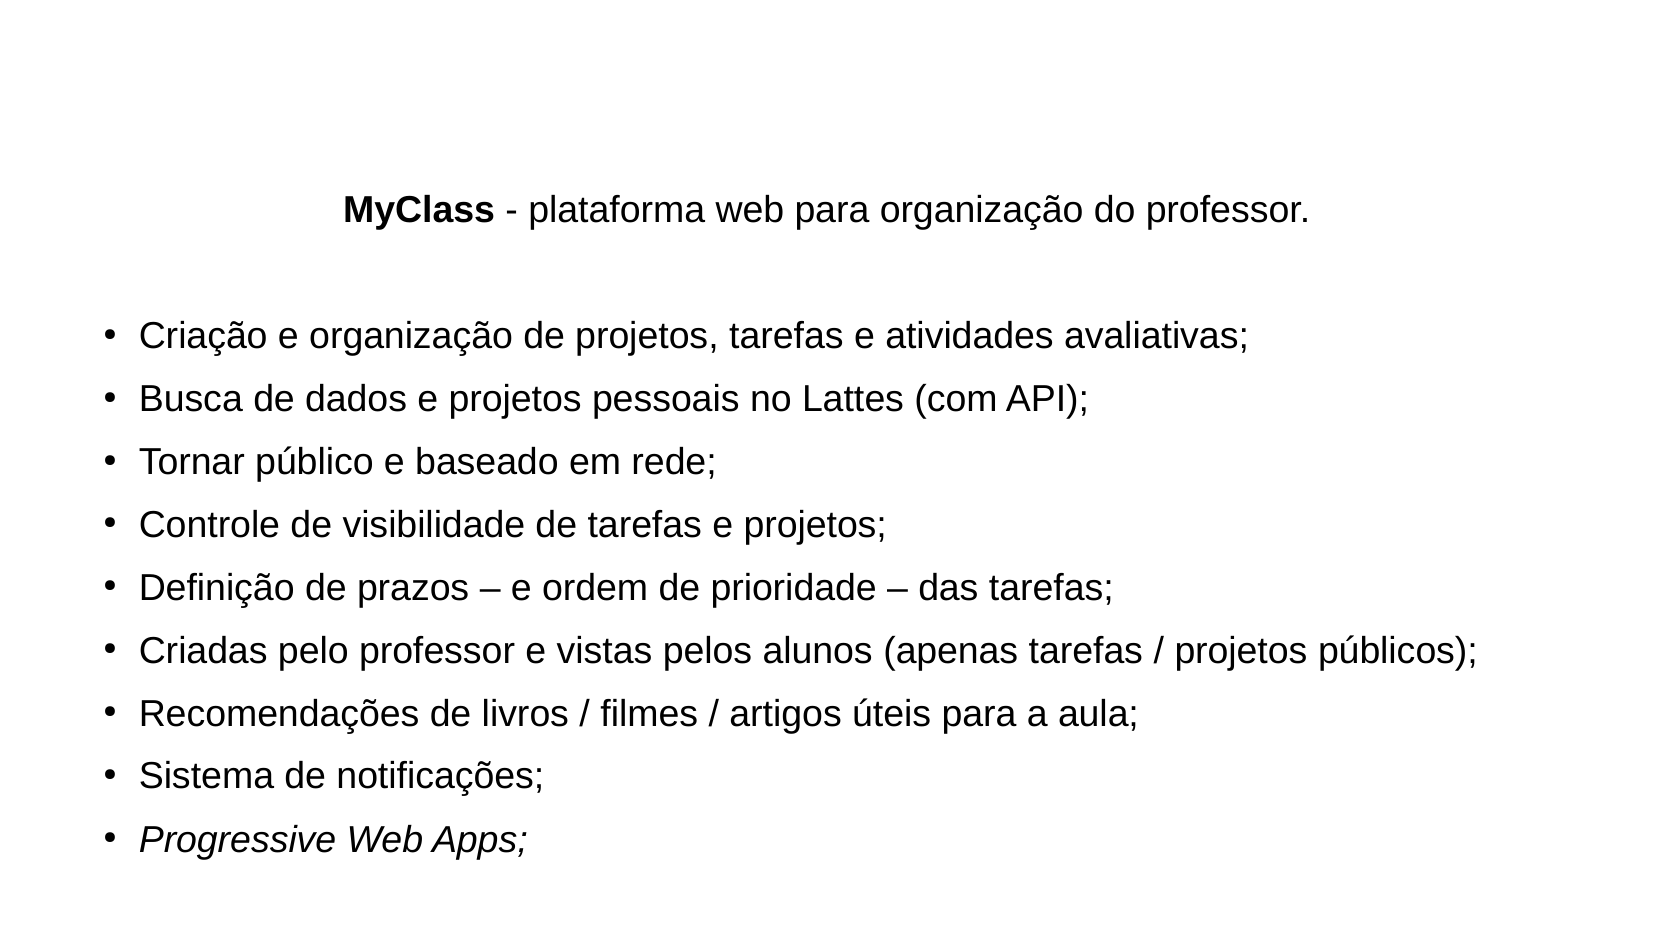

MyClass - plataforma web para organização do professor.
Criação e organização de projetos, tarefas e atividades avaliativas;
Busca de dados e projetos pessoais no Lattes (com API);
Tornar público e baseado em rede;
Controle de visibilidade de tarefas e projetos;
Definição de prazos – e ordem de prioridade – das tarefas;
Criadas pelo professor e vistas pelos alunos (apenas tarefas / projetos públicos);
Recomendações de livros / filmes / artigos úteis para a aula;
Sistema de notificações;
Progressive Web Apps;